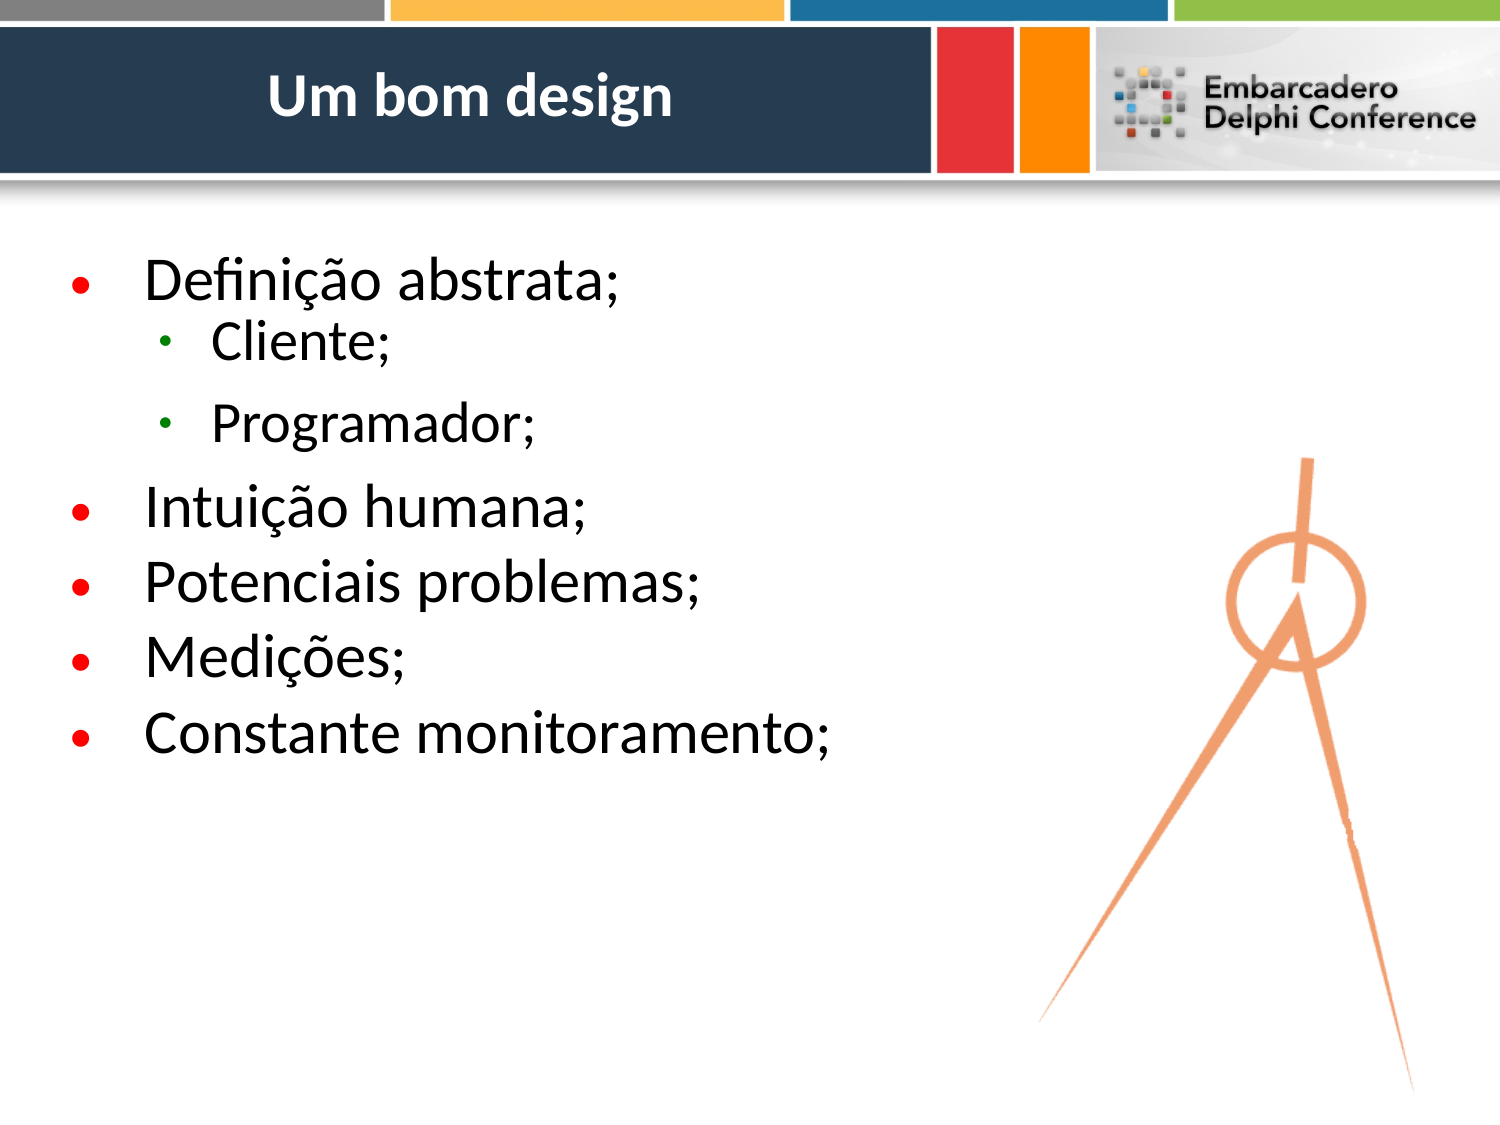

# Um bom design
Definição abstrata;
Cliente;
Programador;
Intuição humana;
Potenciais problemas;
Medições;
Constante monitoramento;